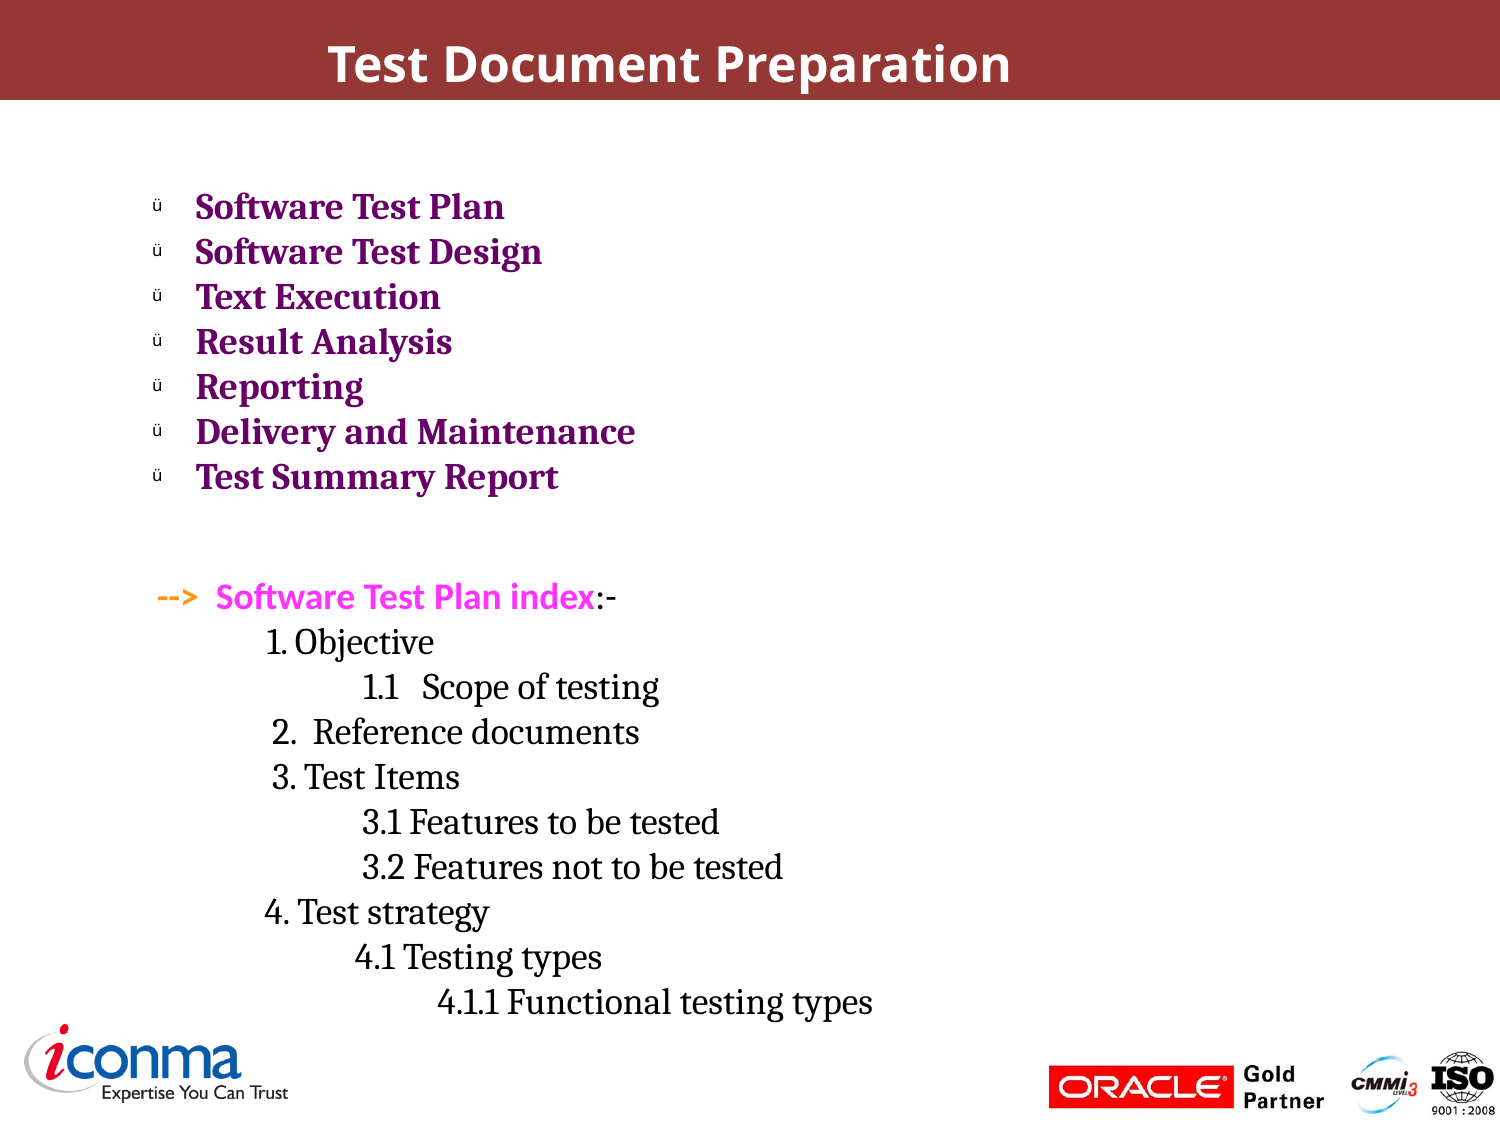

Test Document Preparation
 Software Test Plan
 Software Test Design
 Text Execution
 Result Analysis
 Reporting
 Delivery and Maintenance
 Test Summary Report
--> Software Test Plan index:-
 1. Objective
 1.1 Scope of testing
	 2. Reference documents
 	 3. Test Items
 		 3.1 Features to be tested
 	 3.2 Features not to be tested
 4. Test strategy
 4.1 Testing types
 4.1.1 Functional testing types